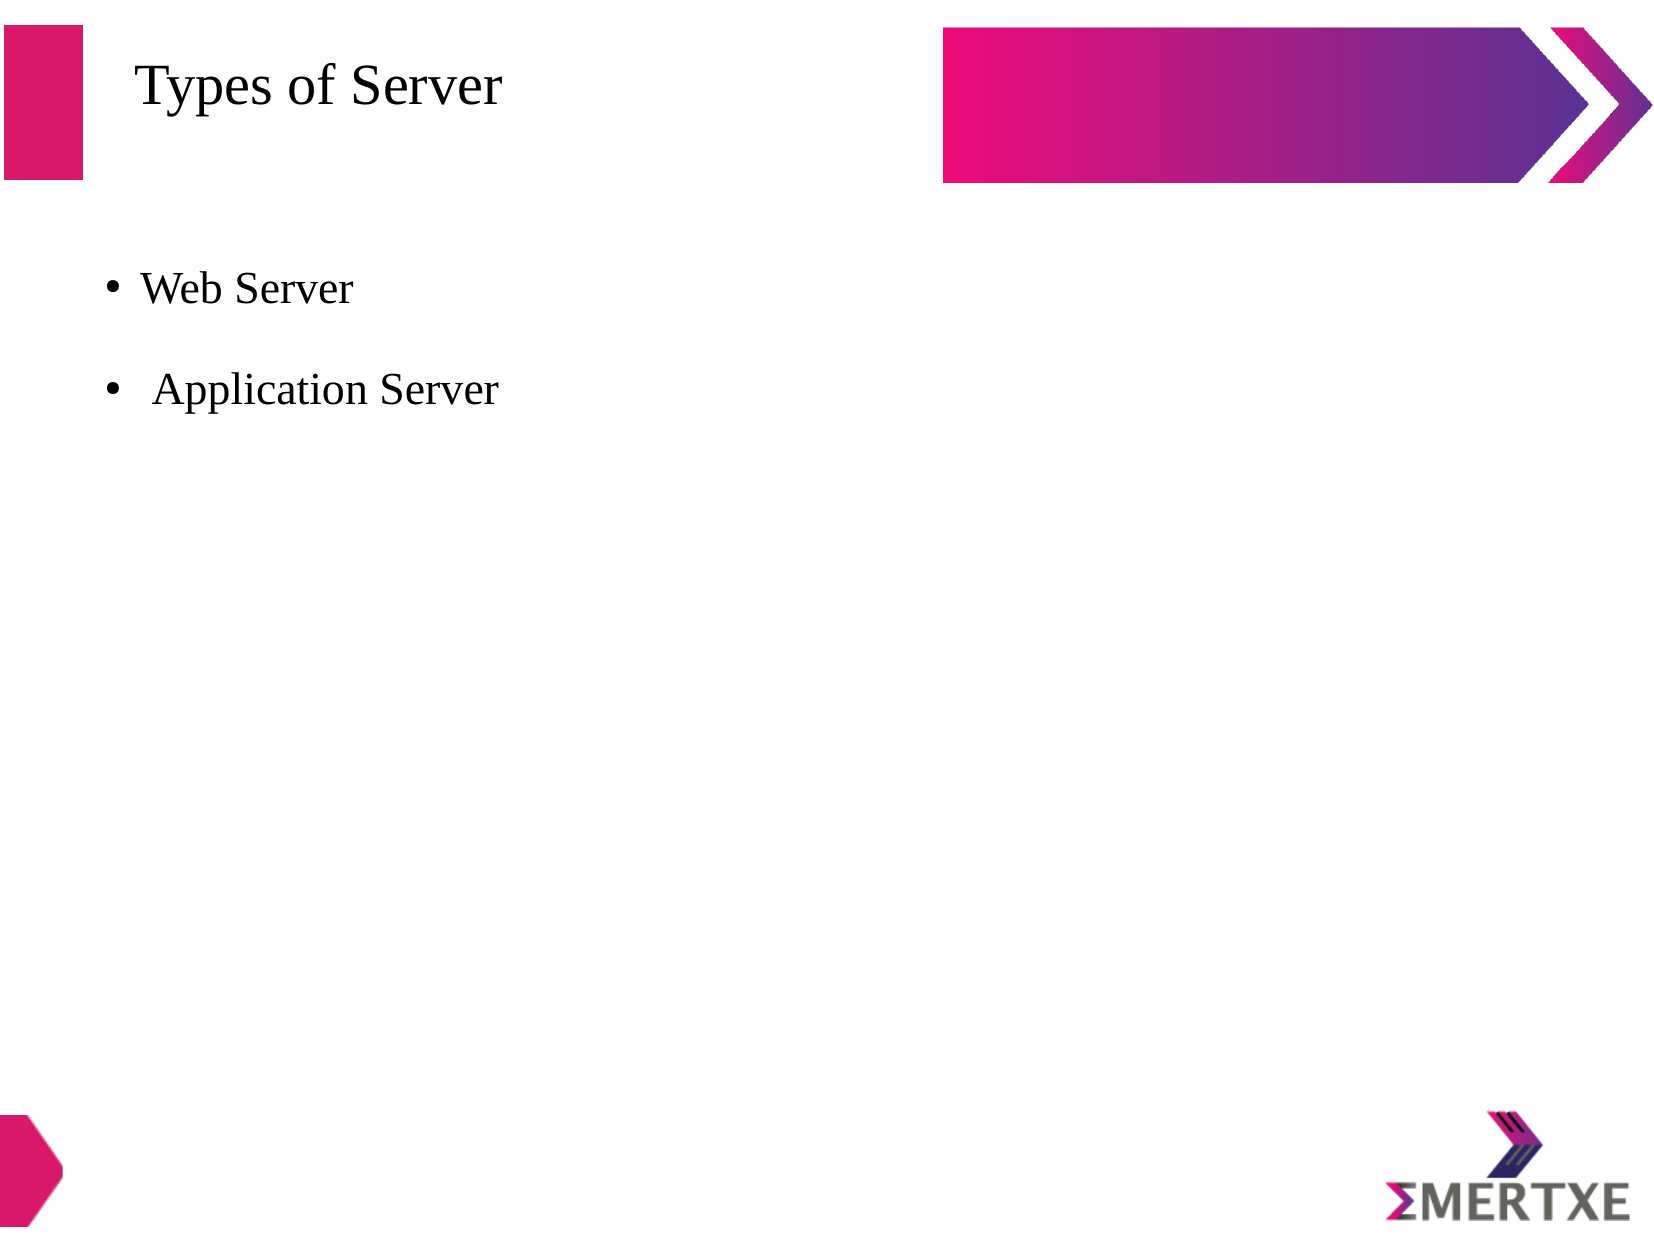

Types of Server
Web Server
 Application Server